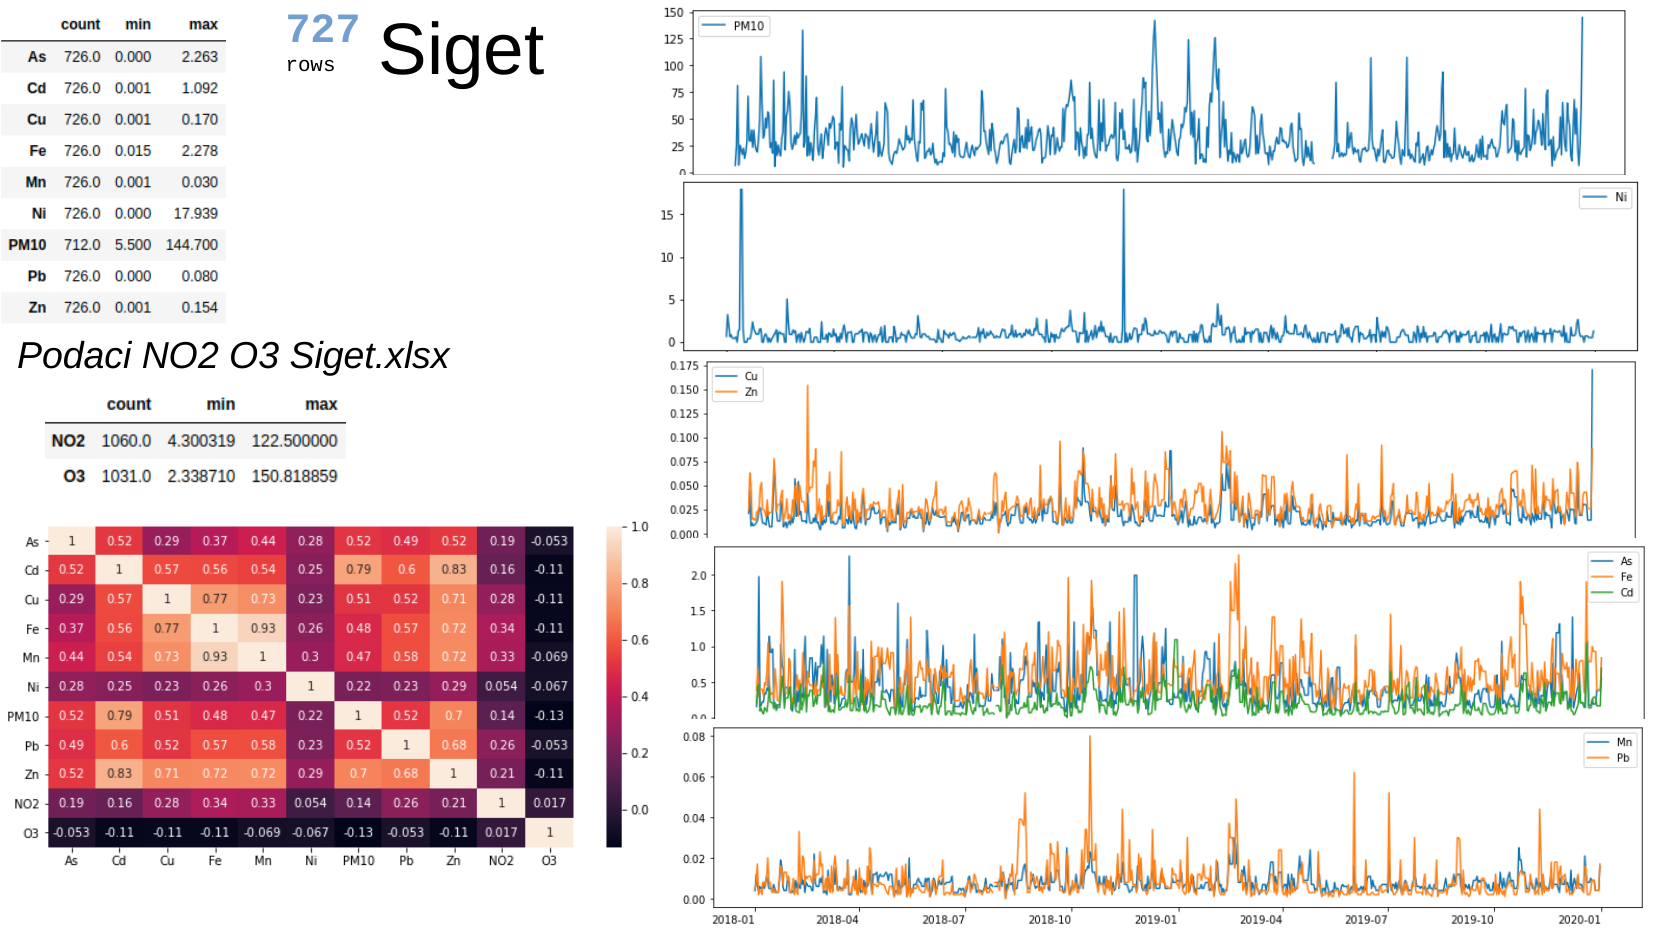

727 rows
# Siget
Podaci NO2 O3 Siget.xlsx
10